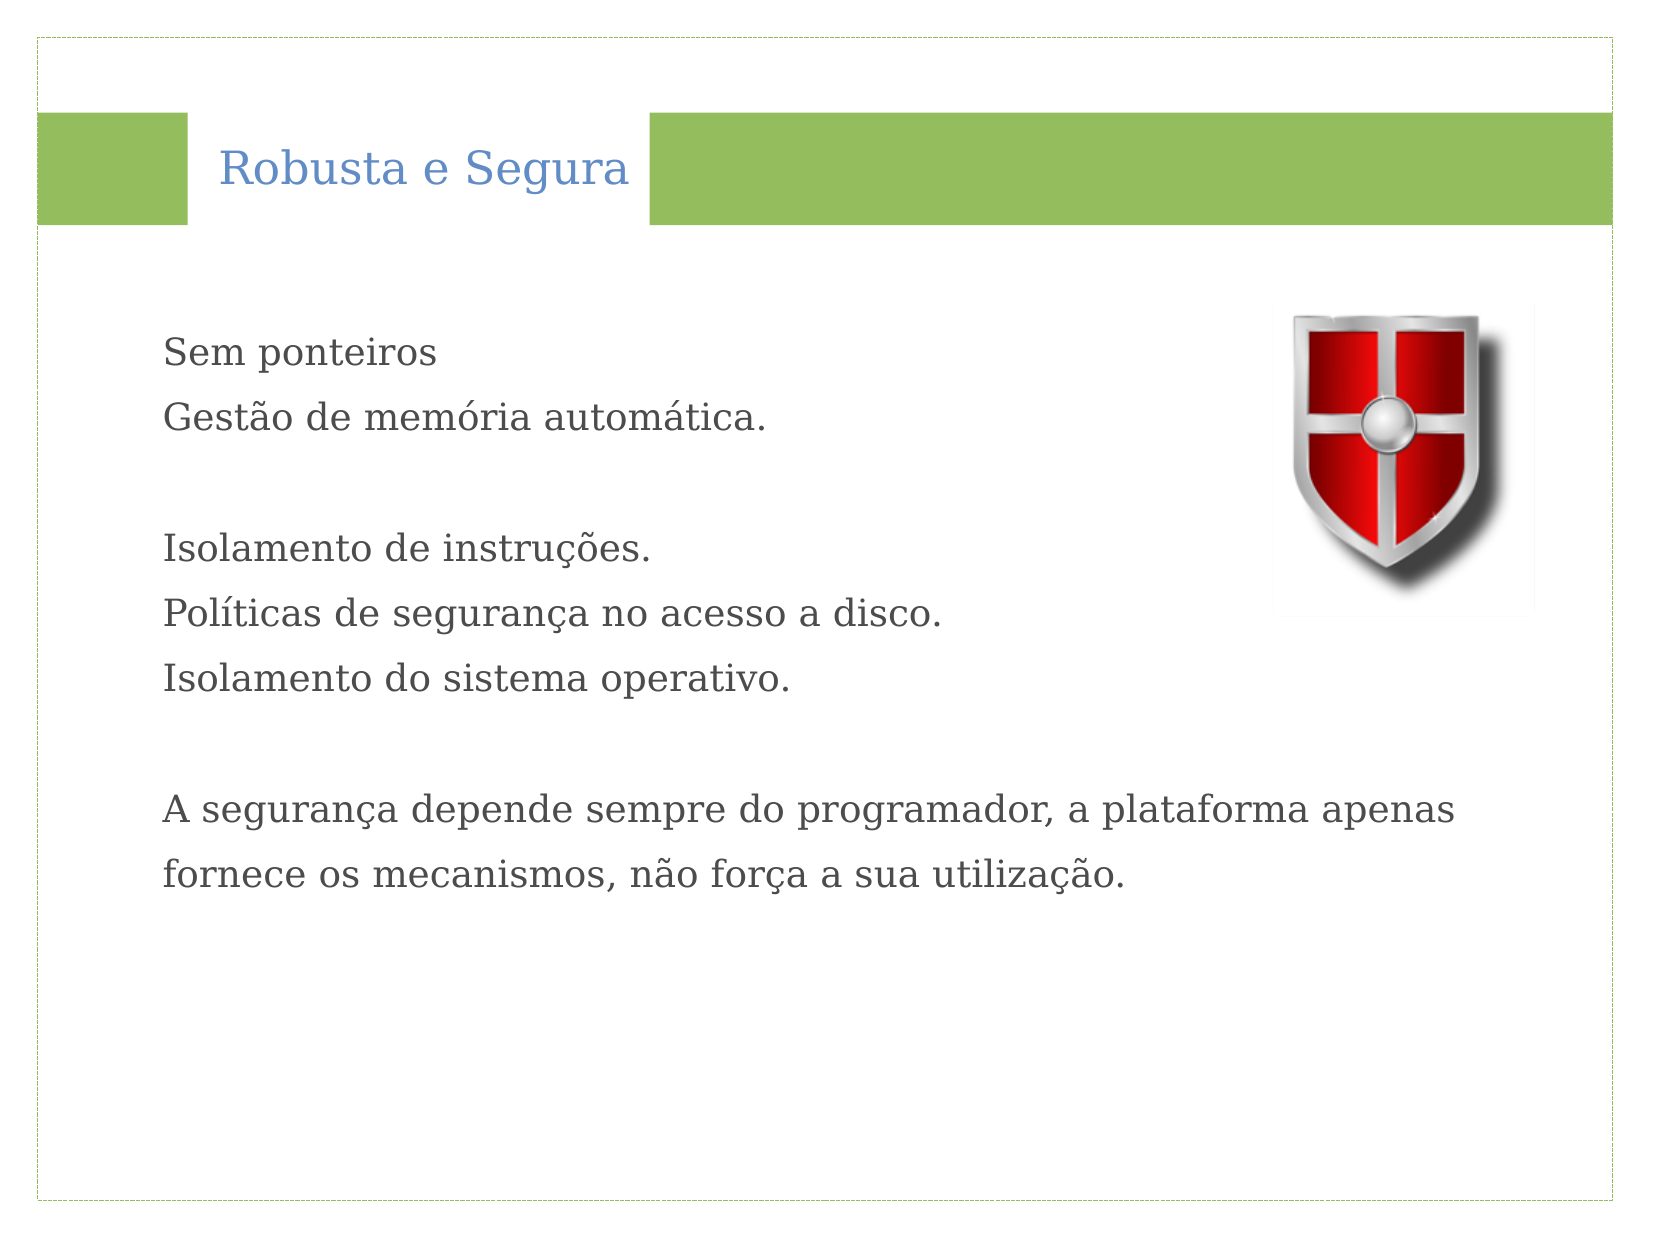

Robusta e Segura
Sem ponteiros
Gestão de memória automática.
Isolamento de instruções.
Políticas de segurança no acesso a disco.
Isolamento do sistema operativo.
A segurança depende sempre do programador, a plataforma apenas fornece os mecanismos, não força a sua utilização.